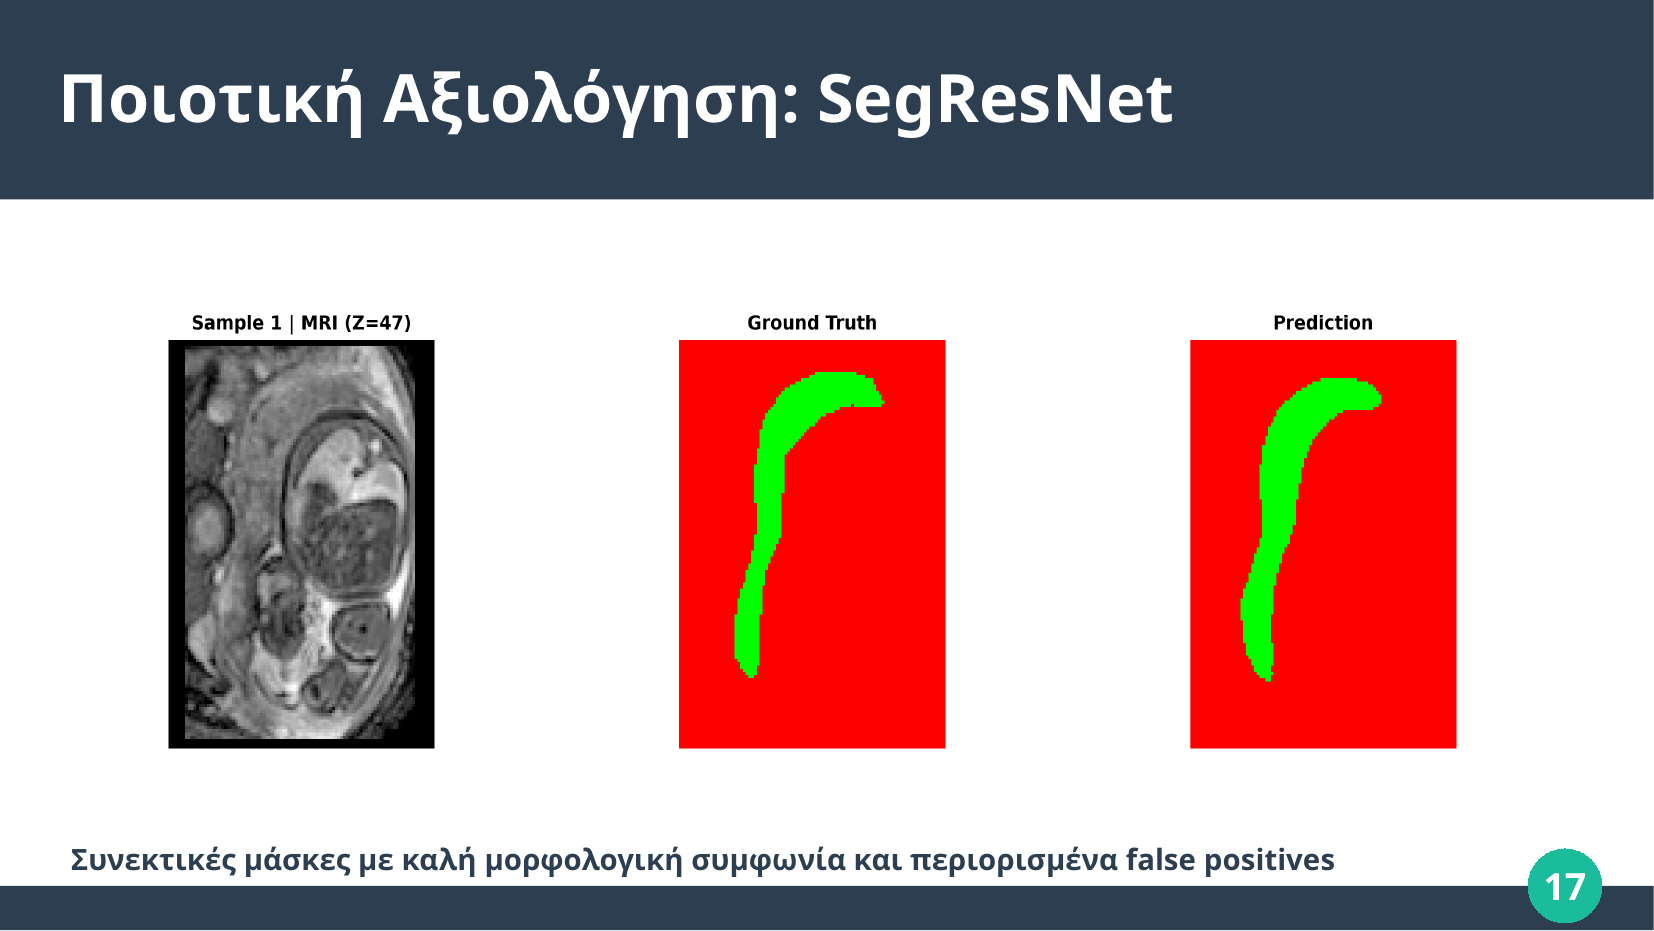

# Ποιοτική Αξιολόγηση: SegResNet
Συνεκτικές μάσκες με καλή μορφολογική συμφωνία και περιορισμένα false positives
17